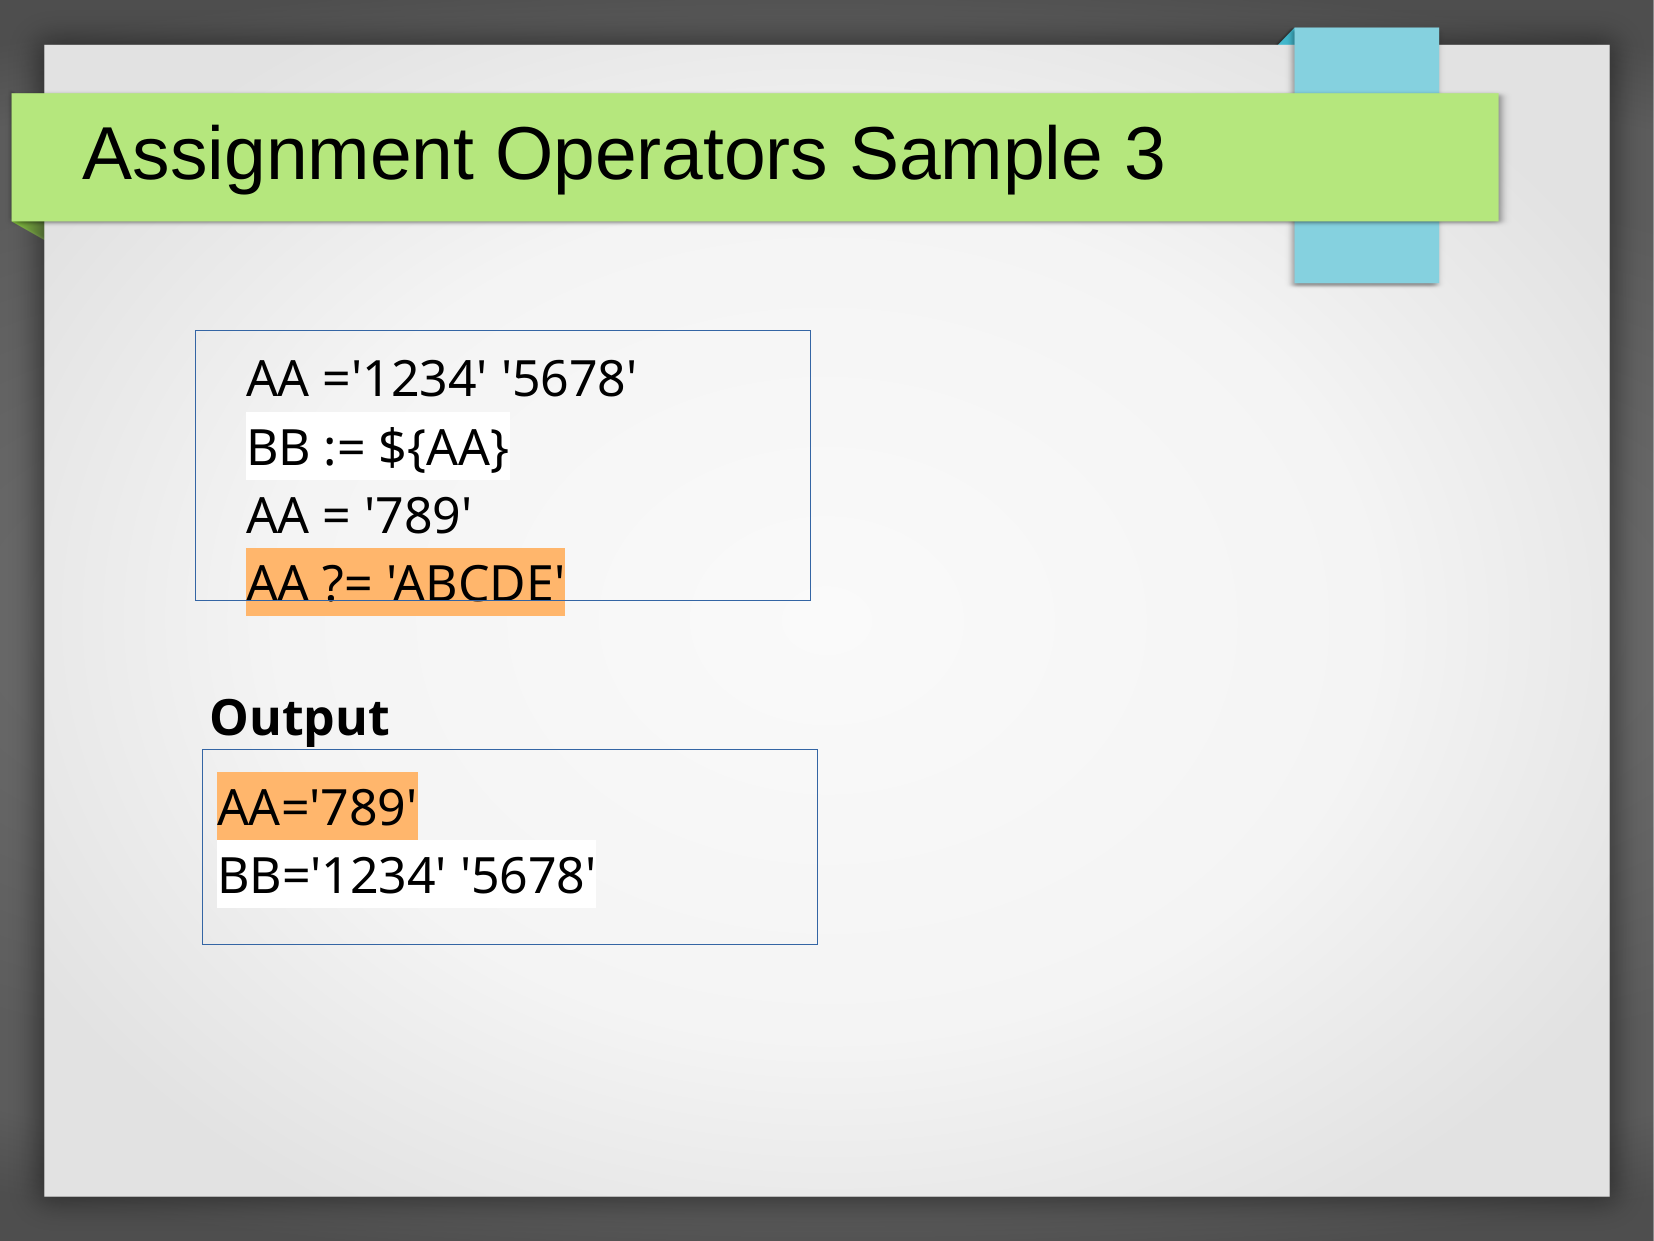

# Assignment Operators Sample 3
AA ='1234' '5678'
BB := ${AA}
AA = '789'
AA ?= 'ABCDE'
Output
AA='789'
BB='1234' '5678'